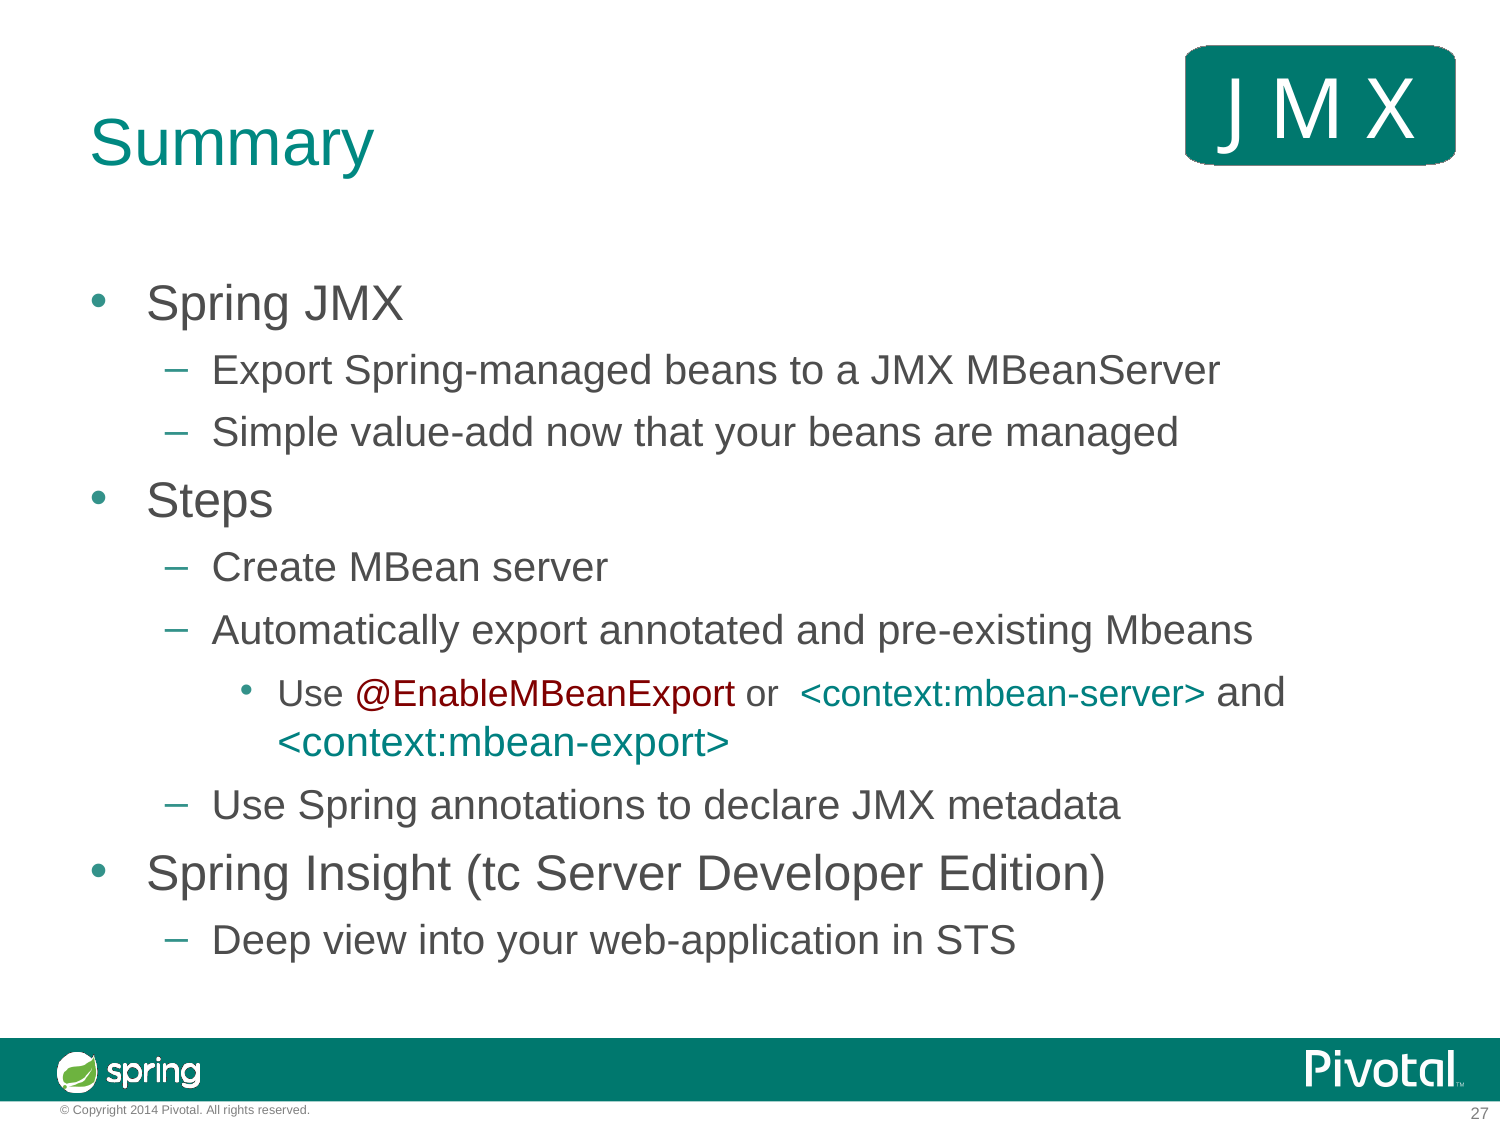

# Summary
J M X
Spring JMX
Export Spring-managed beans to a JMX MBeanServer
Simple value-add now that your beans are managed
Steps
Create MBean server
Automatically export annotated and pre-existing Mbeans
Use @EnableMBeanExport or <context:mbean-server> and <context:mbean-export>
Use Spring annotations to declare JMX metadata
Spring Insight (tc Server Developer Edition)
Deep view into your web-application in STS